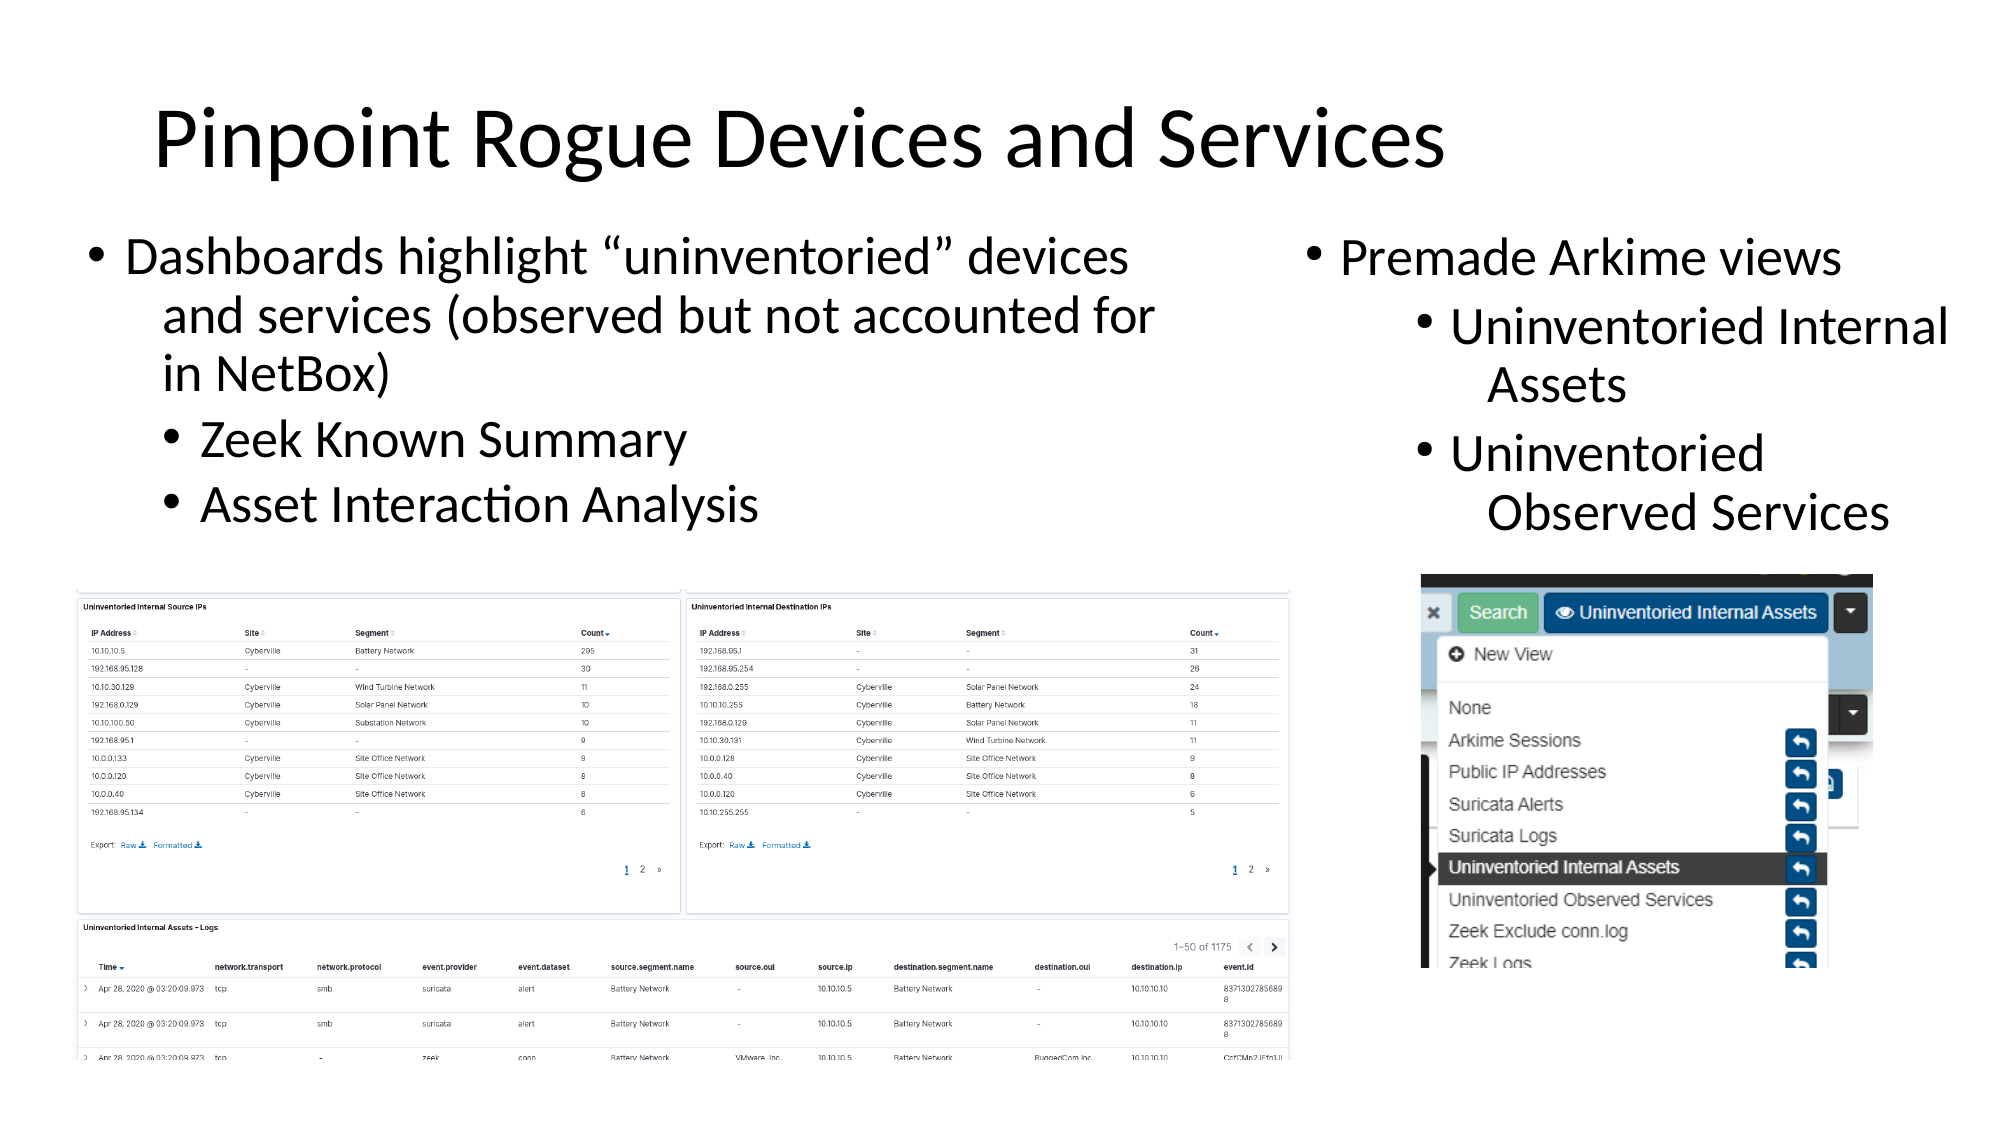

# Pinpoint Rogue Devices and Services
Dashboards highlight “uninventoried” devices and services (observed but not accounted for in NetBox)
Zeek Known Summary
Asset Interaction Analysis
Premade Arkime views
Uninventoried Internal Assets
Uninventoried Observed Services